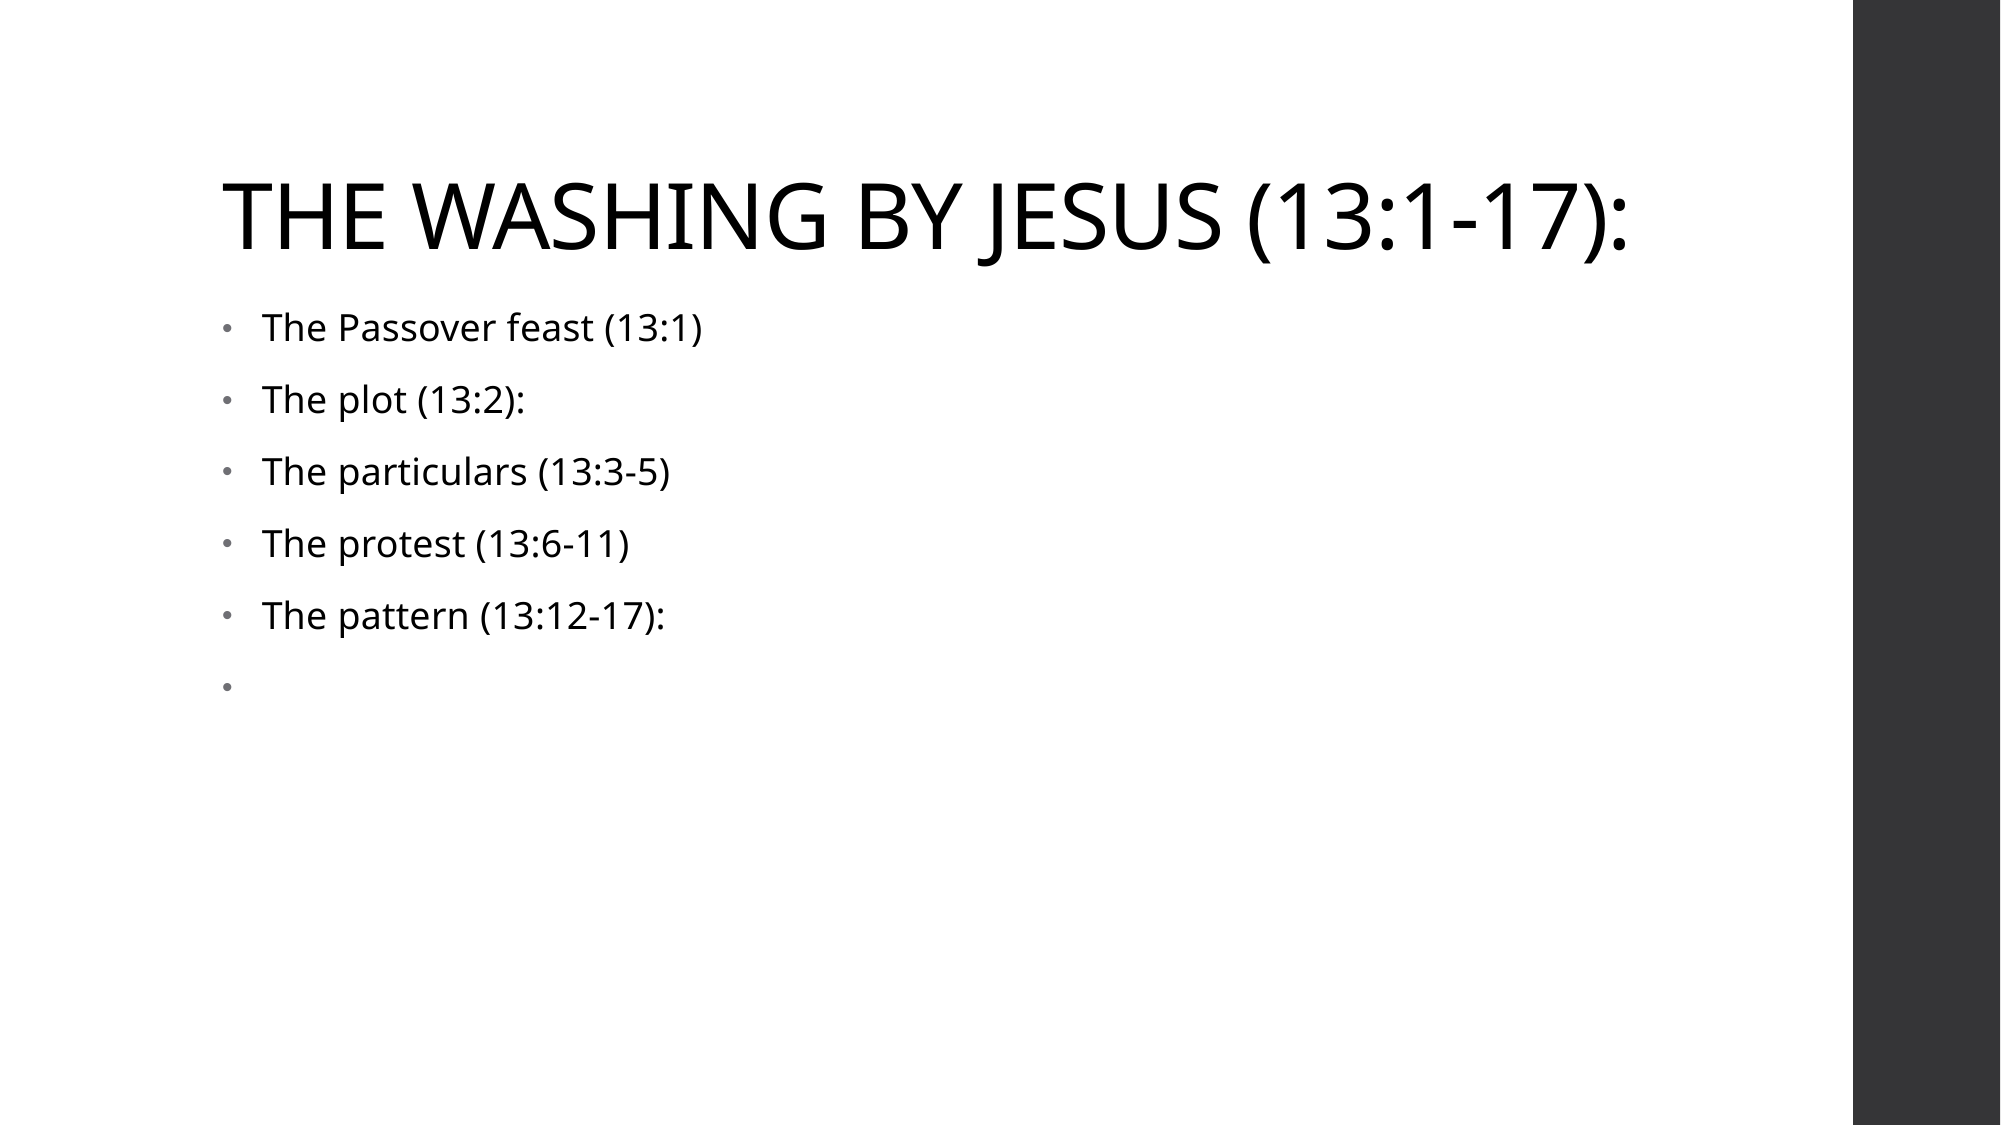

# THE WASHING BY JESUS (13:1-17):
 The Passover feast (13:1)
 The plot (13:2):
 The particulars (13:3-5)
 The protest (13:6-11)
 The pattern (13:12-17):